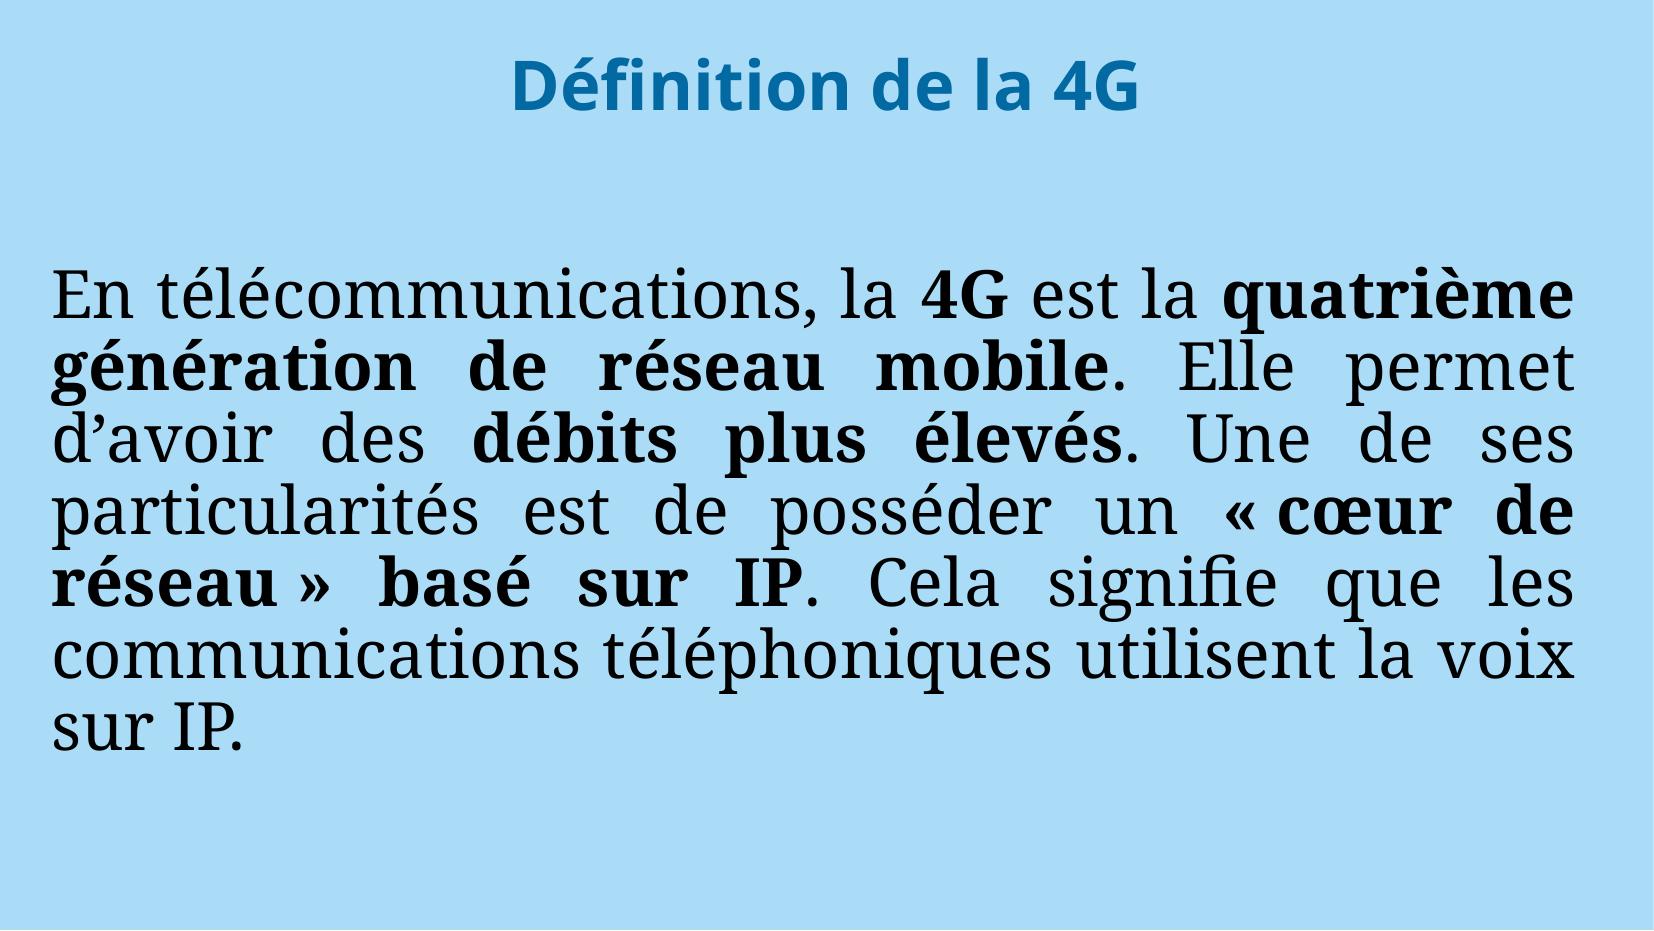

# Définition de la 4G
En télécommunications, la 4G est la quatrième génération de réseau mobile. Elle permet d’avoir des débits plus élevés. Une de ses particularités est de posséder un « cœur de réseau » basé sur IP. Cela signifie que les communications téléphoniques utilisent la voix sur IP.